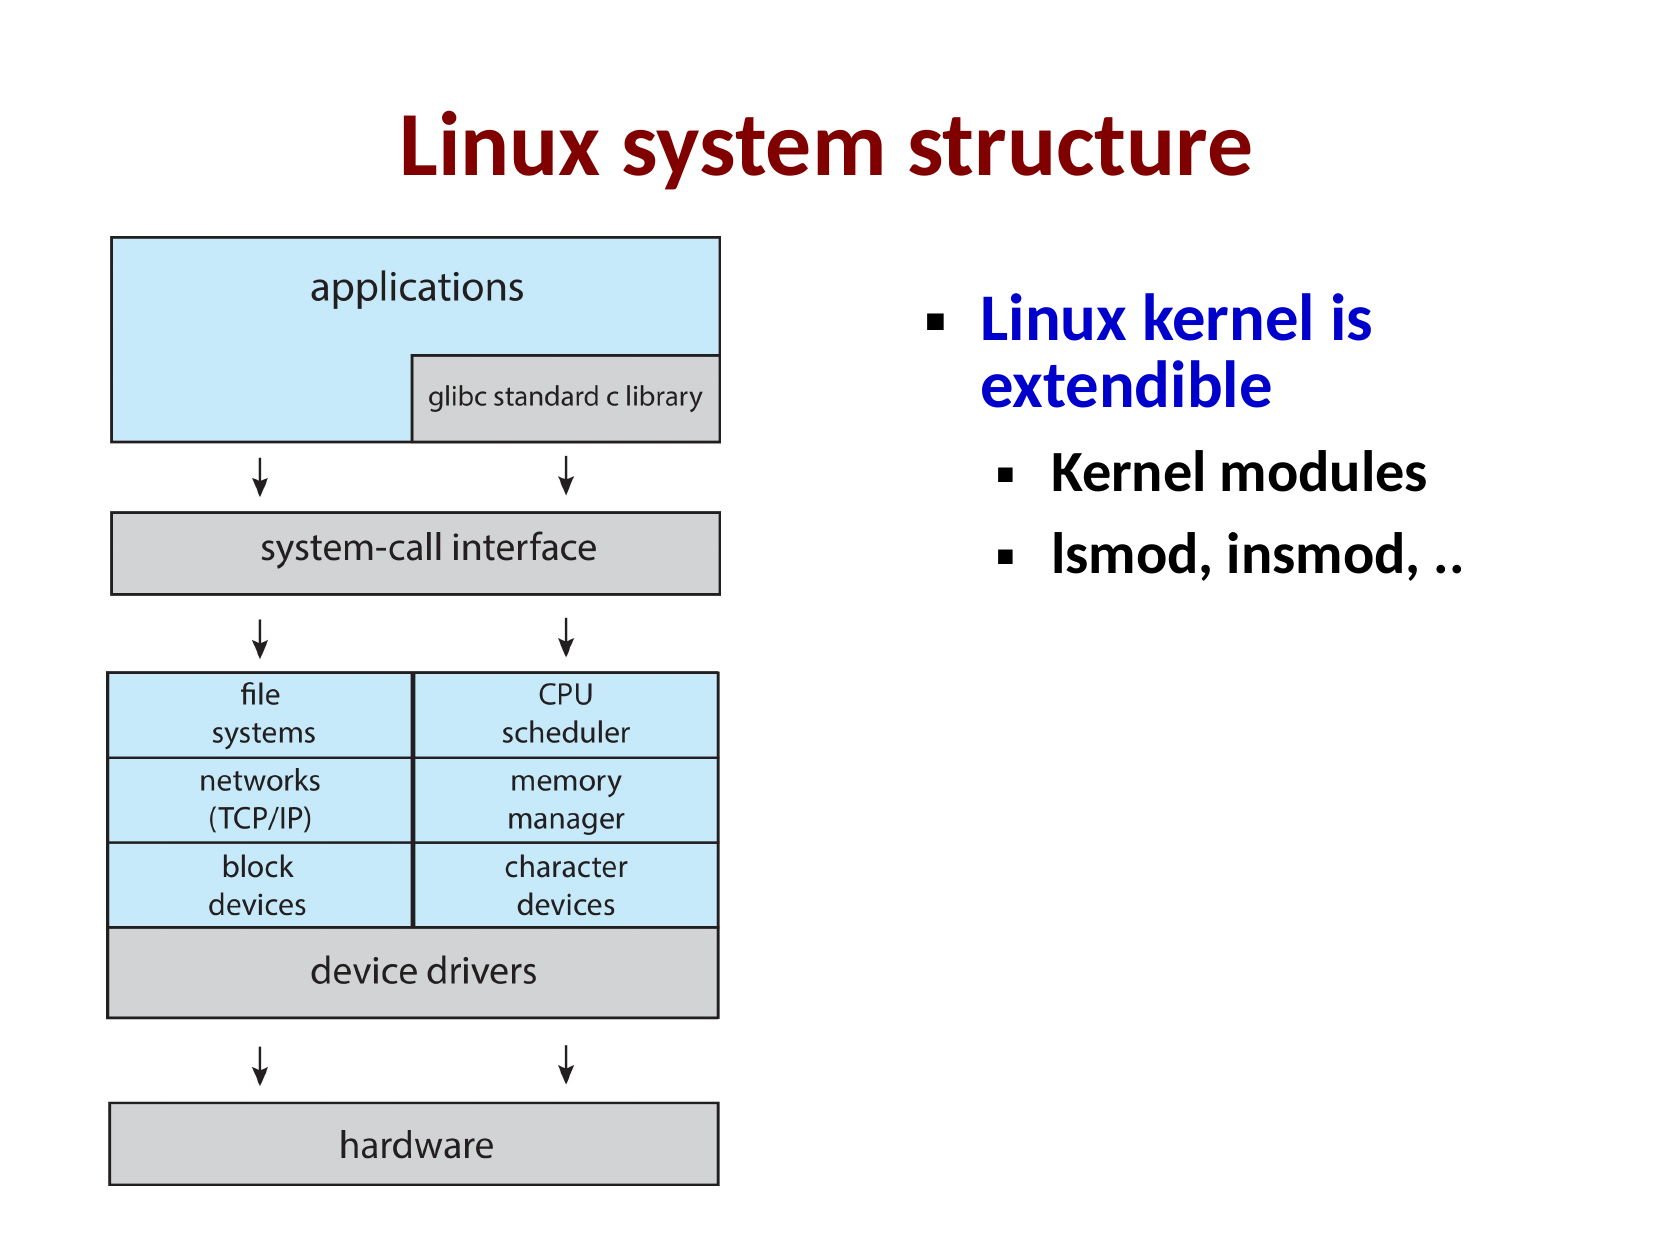

# Linux system structure
Linux kernel is extendible
Kernel modules
lsmod, insmod, ..